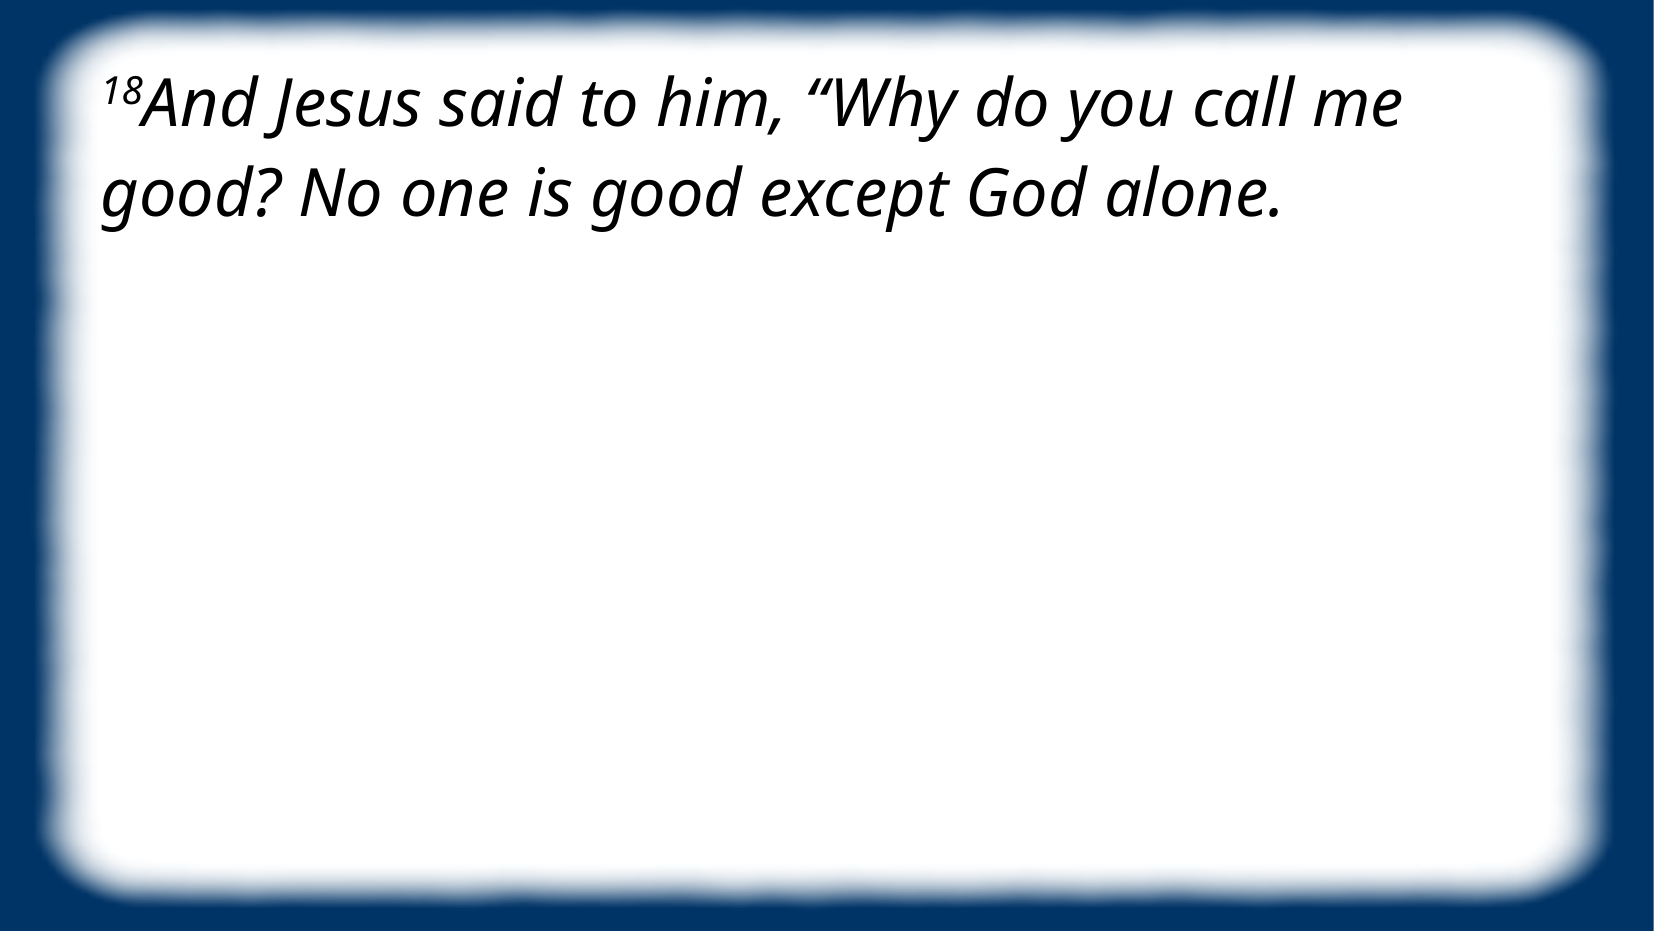

18And Jesus said to him, “Why do you call me good? No one is good except God alone.